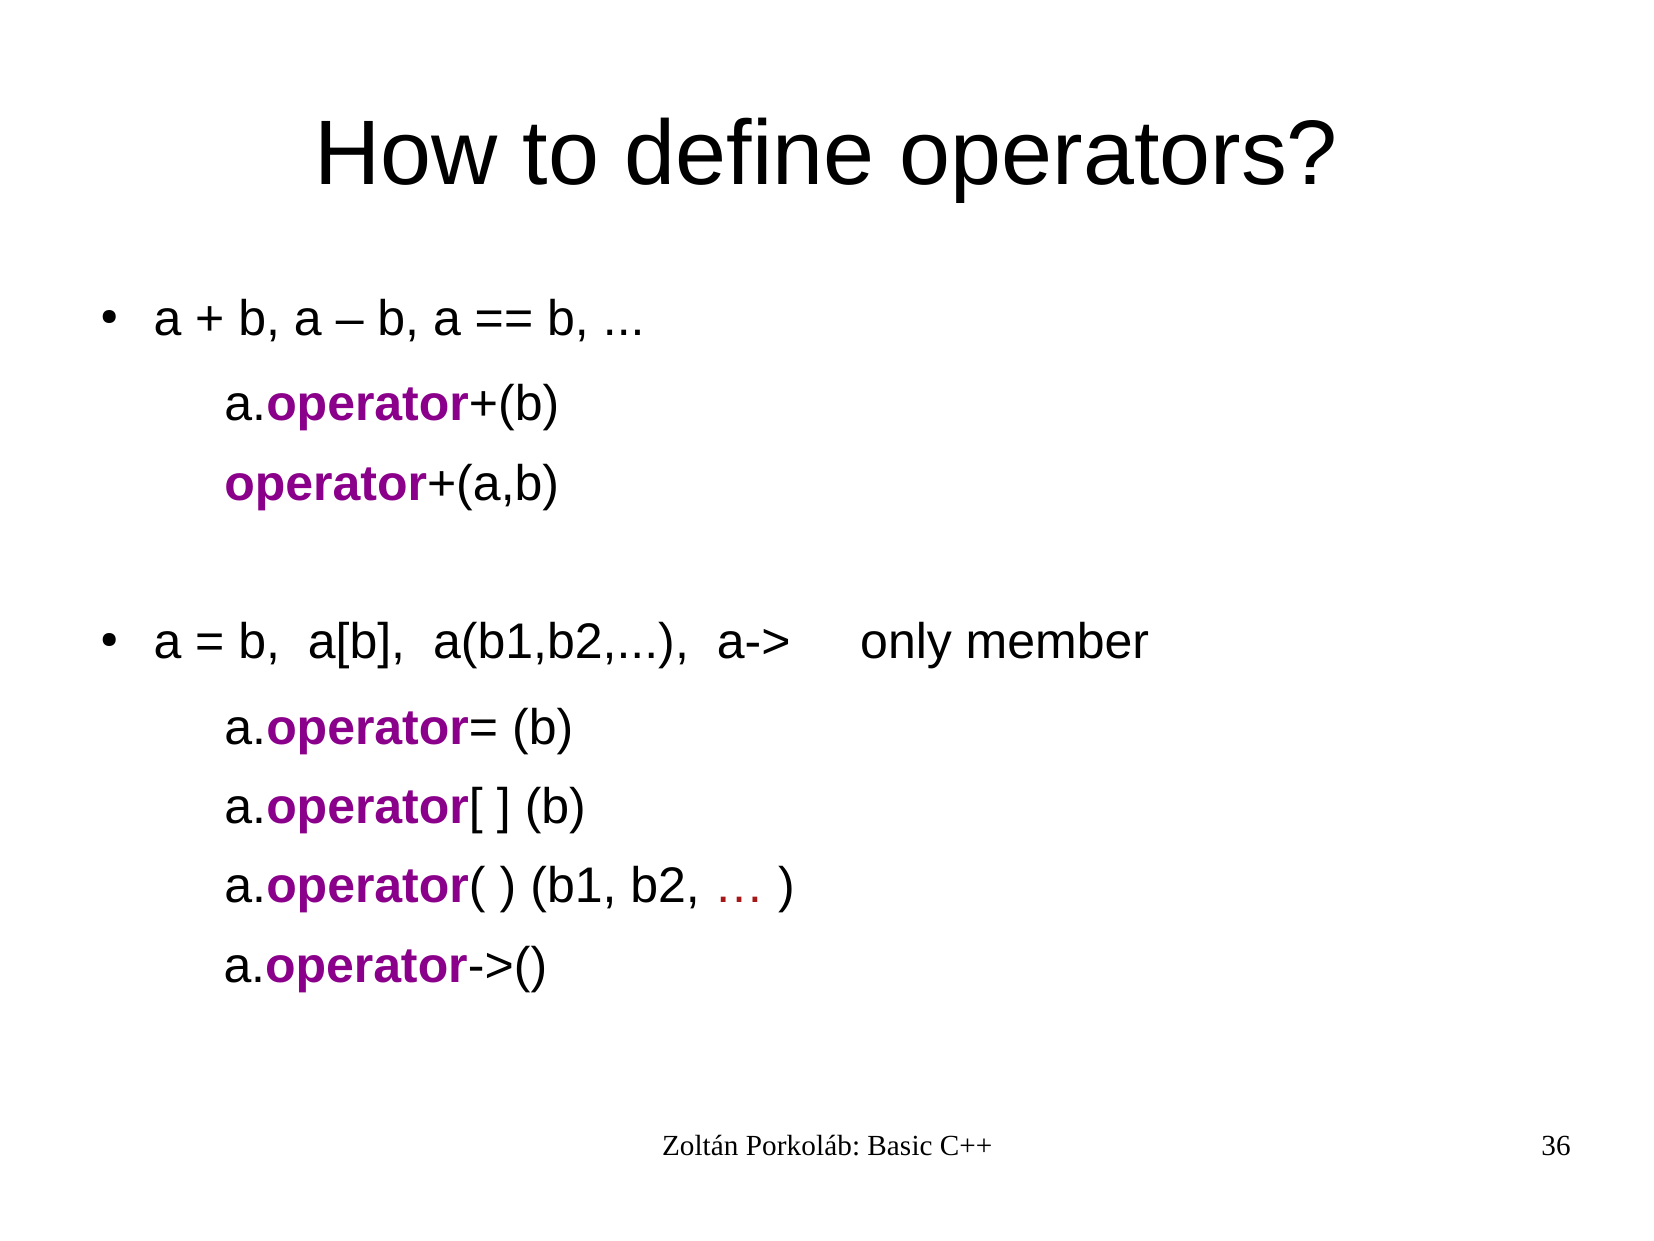

# How to define operators?
a + b, a – b, a == b, ...
a.operator+(b)
operator+(a,b)
a = b, a[b], a(b1,b2,...), a-> only member
a.operator= (b)
a.operator[ ] (b)
a.operator( ) (b1, b2, … )
 a.operator->()
Zoltán Porkoláb: Basic C++
36